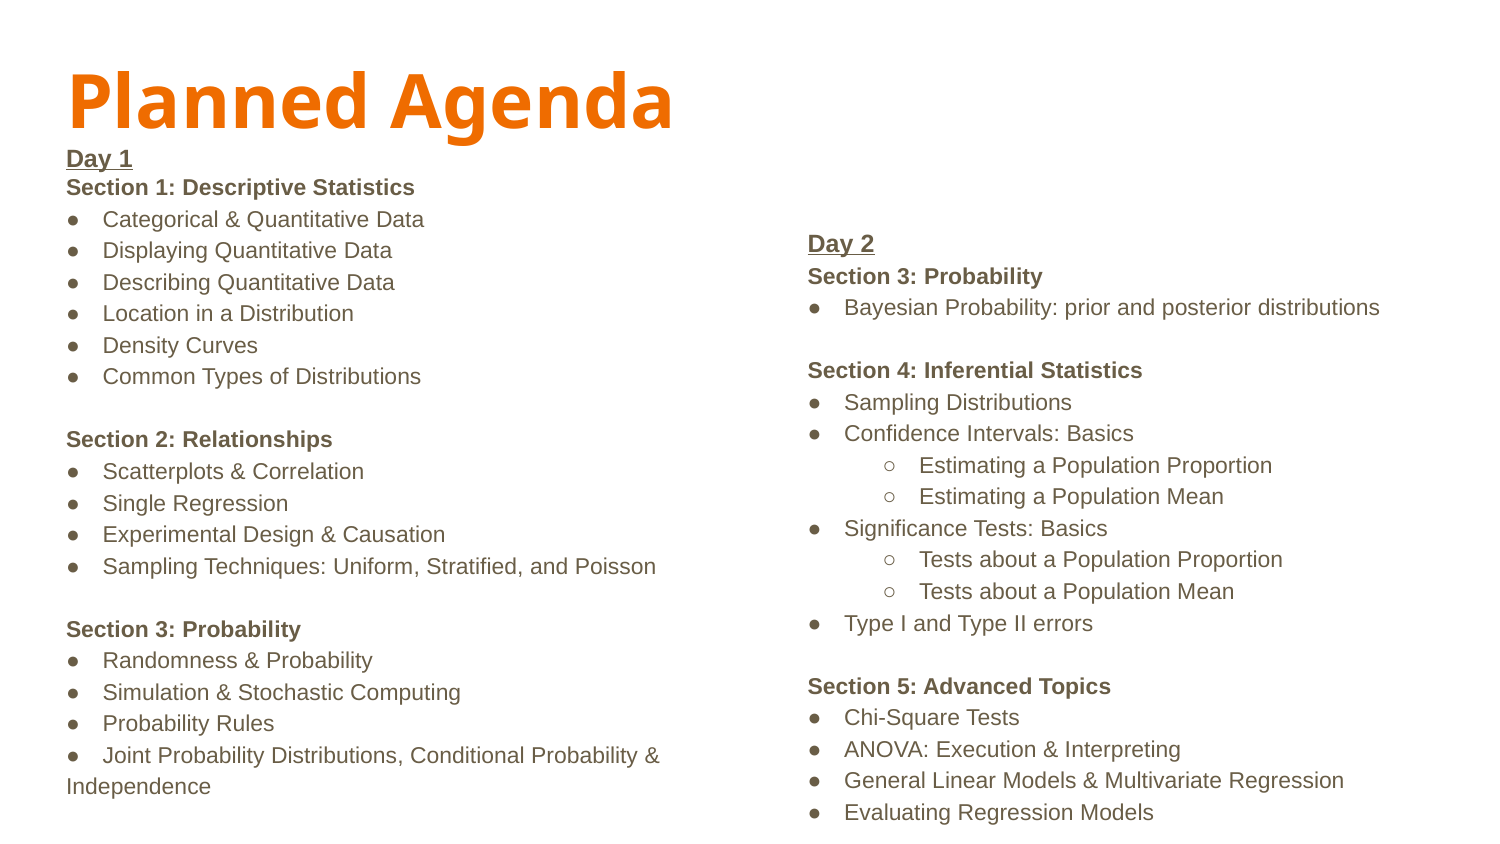

# Planned Agenda
Day 1
Section 1: Descriptive Statistics
● Categorical & Quantitative Data
● Displaying Quantitative Data
● Describing Quantitative Data
● Location in a Distribution
● Density Curves
● Common Types of Distributions
Section 2: Relationships
● Scatterplots & Correlation
● Single Regression
● Experimental Design & Causation
● Sampling Techniques: Uniform, Stratified, and Poisson
Section 3: Probability
● Randomness & Probability
● Simulation & Stochastic Computing
● Probability Rules
● Joint Probability Distributions, Conditional Probability & Independence
Day 2
Section 3: Probability
● Bayesian Probability: prior and posterior distributions
Section 4: Inferential Statistics
● Sampling Distributions
● Confidence Intervals: Basics
○ Estimating a Population Proportion
○ Estimating a Population Mean
● Significance Tests: Basics
○ Tests about a Population Proportion
○ Tests about a Population Mean
● Type I and Type II errors
Section 5: Advanced Topics
● Chi-Square Tests
● ANOVA: Execution & Interpreting
● General Linear Models & Multivariate Regression
● Evaluating Regression Models